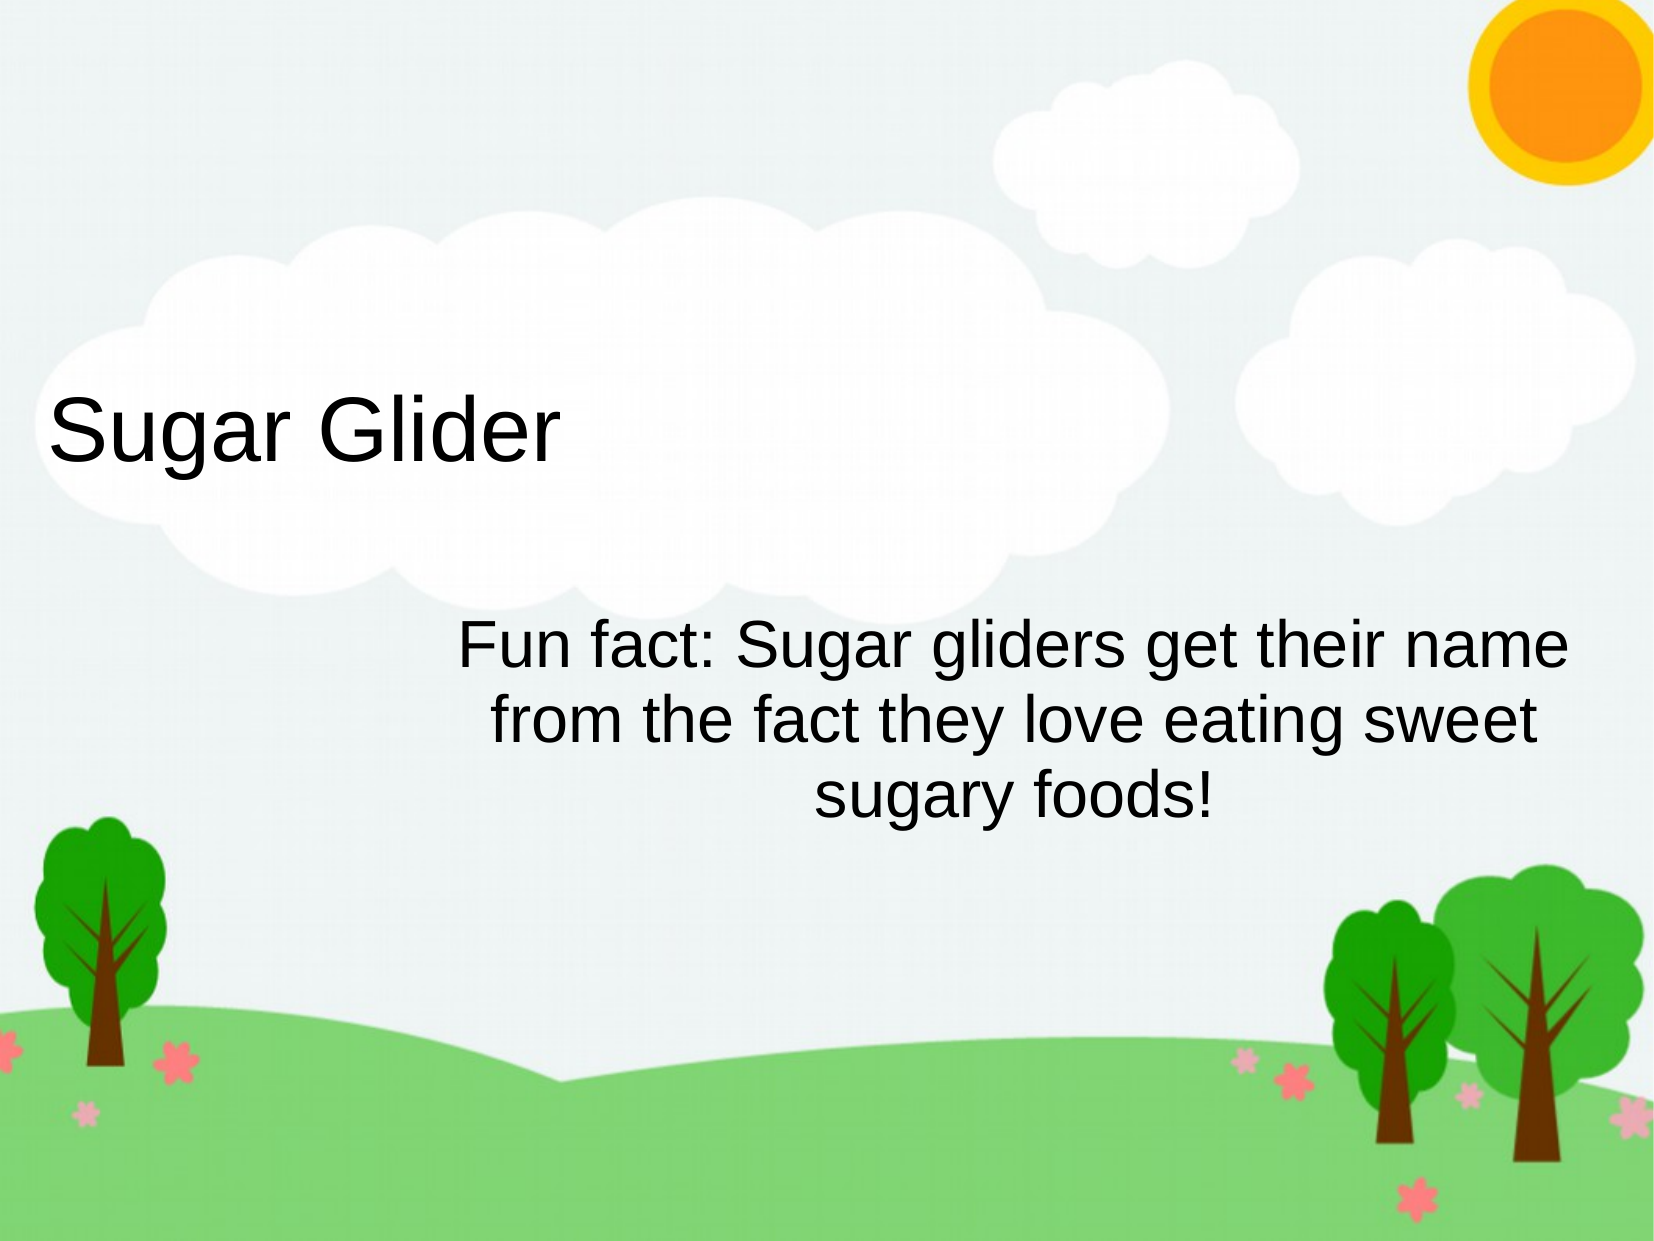

# Sugar Glider
Fun fact: Sugar gliders get their name from the fact they love eating sweet sugary foods!